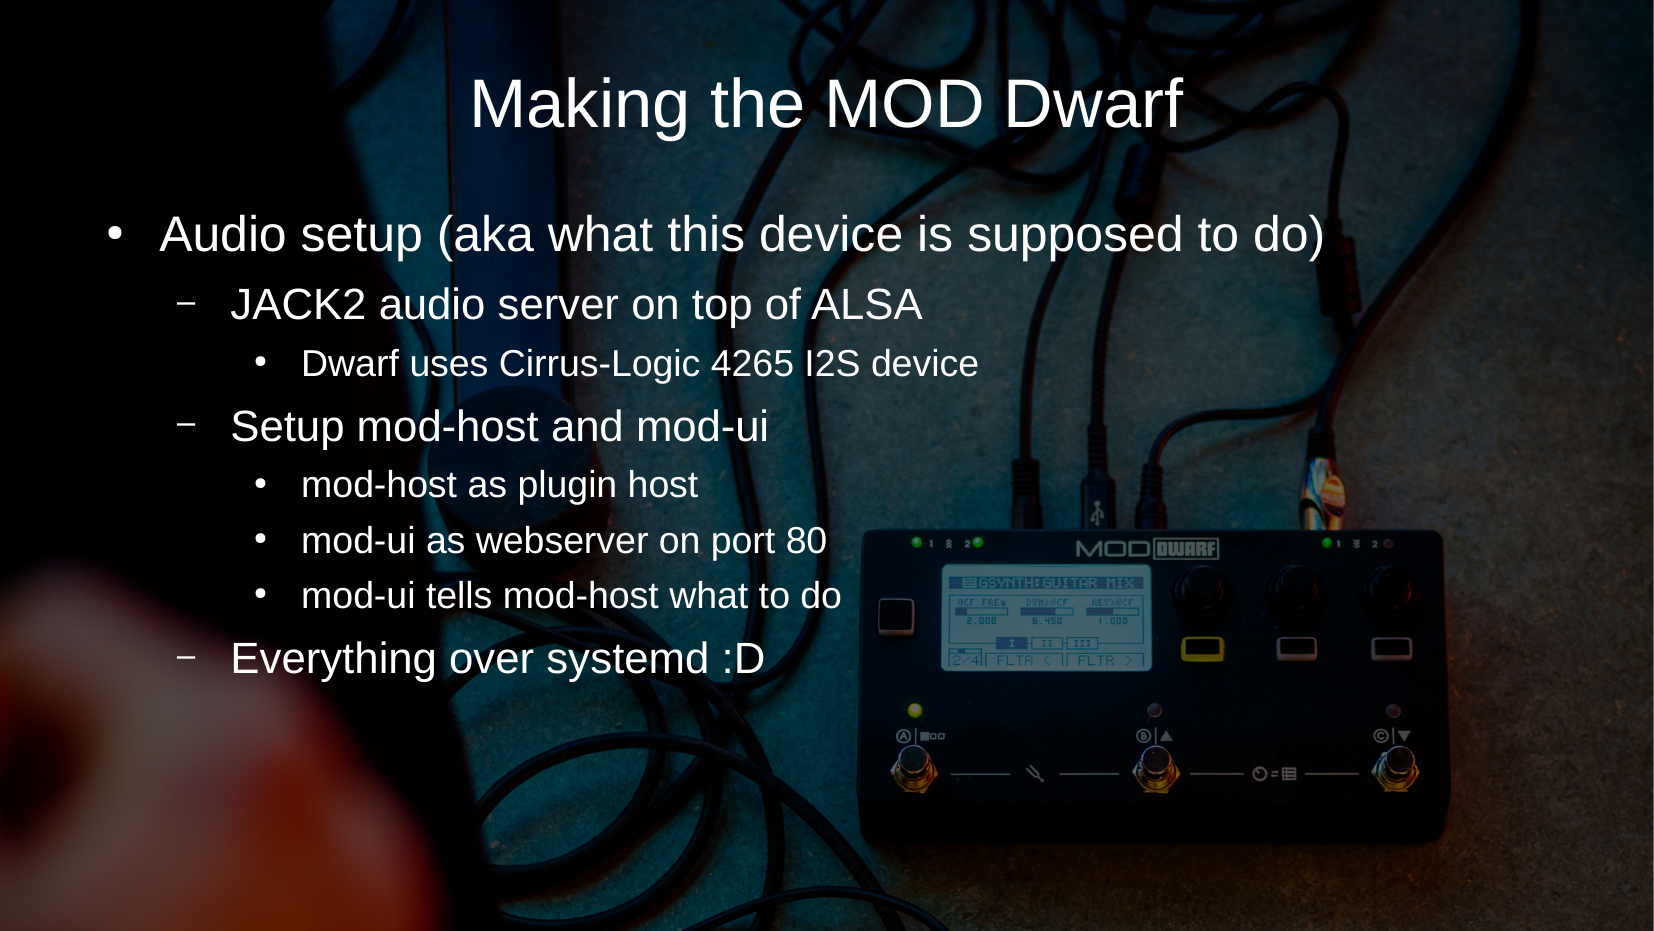

# Making the MOD Dwarf
Audio setup (aka what this device is supposed to do)
JACK2 audio server on top of ALSA
Dwarf uses Cirrus-Logic 4265 I2S device
Setup mod-host and mod-ui
mod-host as plugin host
mod-ui as webserver on port 80
mod-ui tells mod-host what to do
Everything over systemd :D